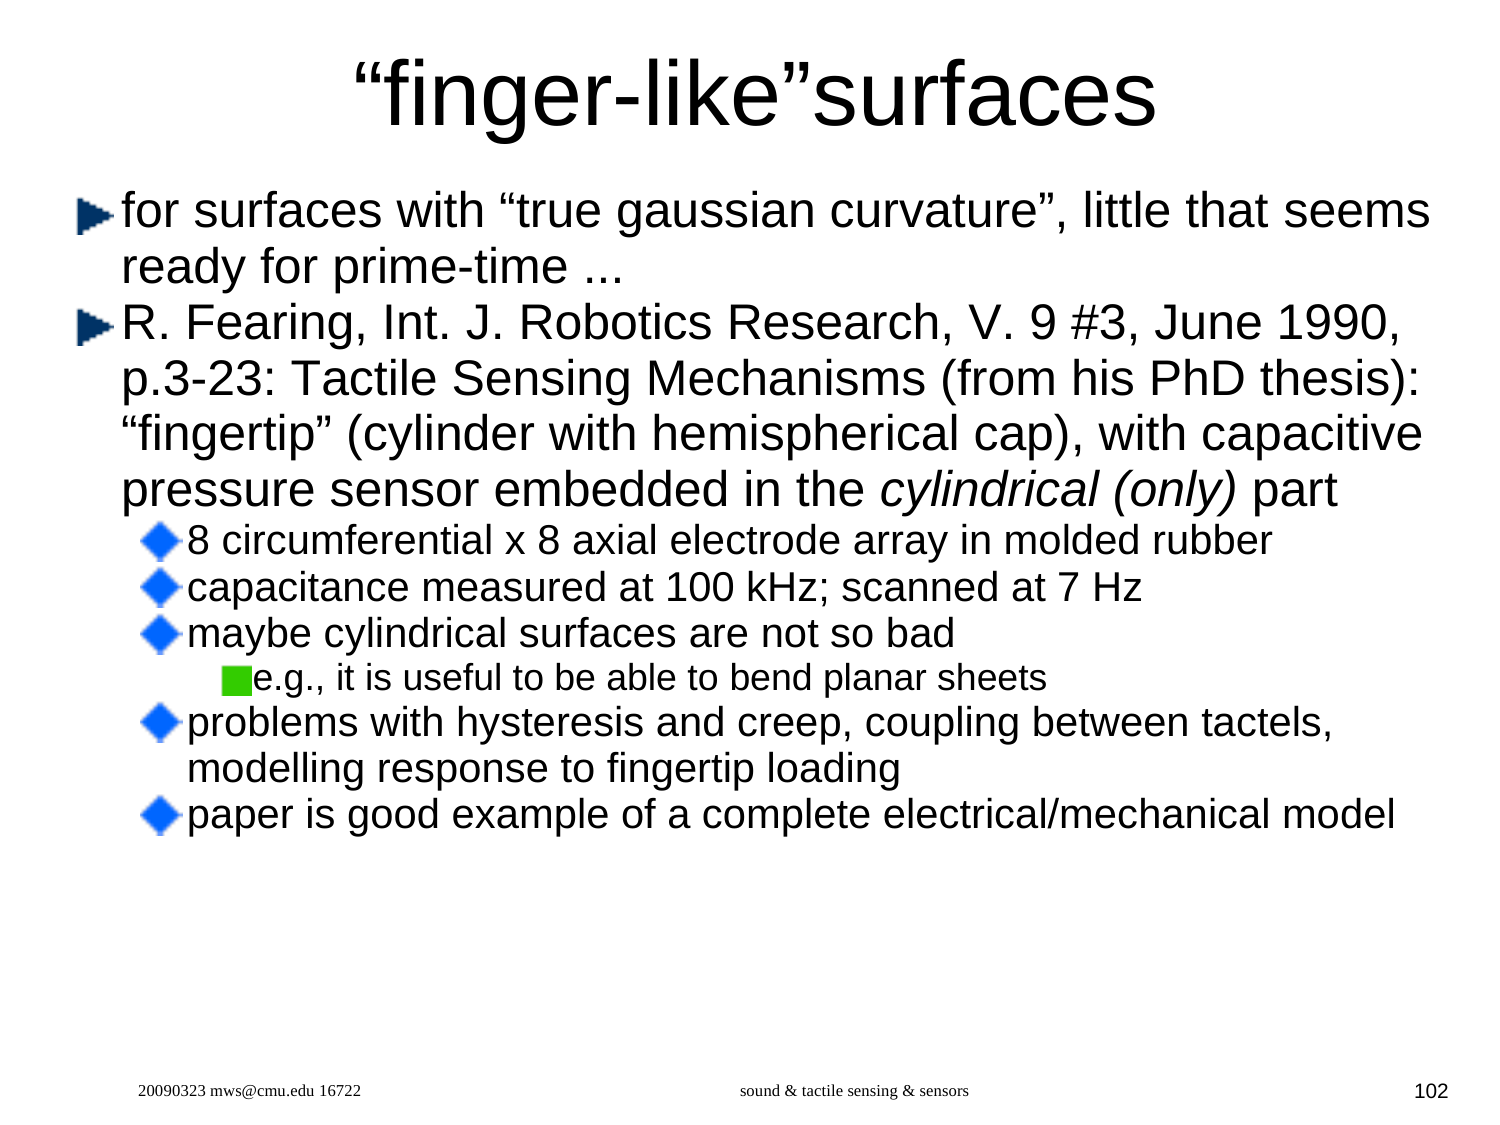

# “finger-like”surfaces
for surfaces with “true gaussian curvature”, little that seems ready for prime-time ...
R. Fearing, Int. J. Robotics Research, V. 9 #3, June 1990, p.3-23: Tactile Sensing Mechanisms (from his PhD thesis): “fingertip” (cylinder with hemispherical cap), with capacitive pressure sensor embedded in the cylindrical (only) part
8 circumferential x 8 axial electrode array in molded rubber
capacitance measured at 100 kHz; scanned at 7 Hz
maybe cylindrical surfaces are not so bad
e.g., it is useful to be able to bend planar sheets
problems with hysteresis and creep, coupling between tactels, modelling response to fingertip loading
paper is good example of a complete electrical/mechanical model
102
20090323 mws@cmu.edu 16722
sound & tactile sensing & sensors